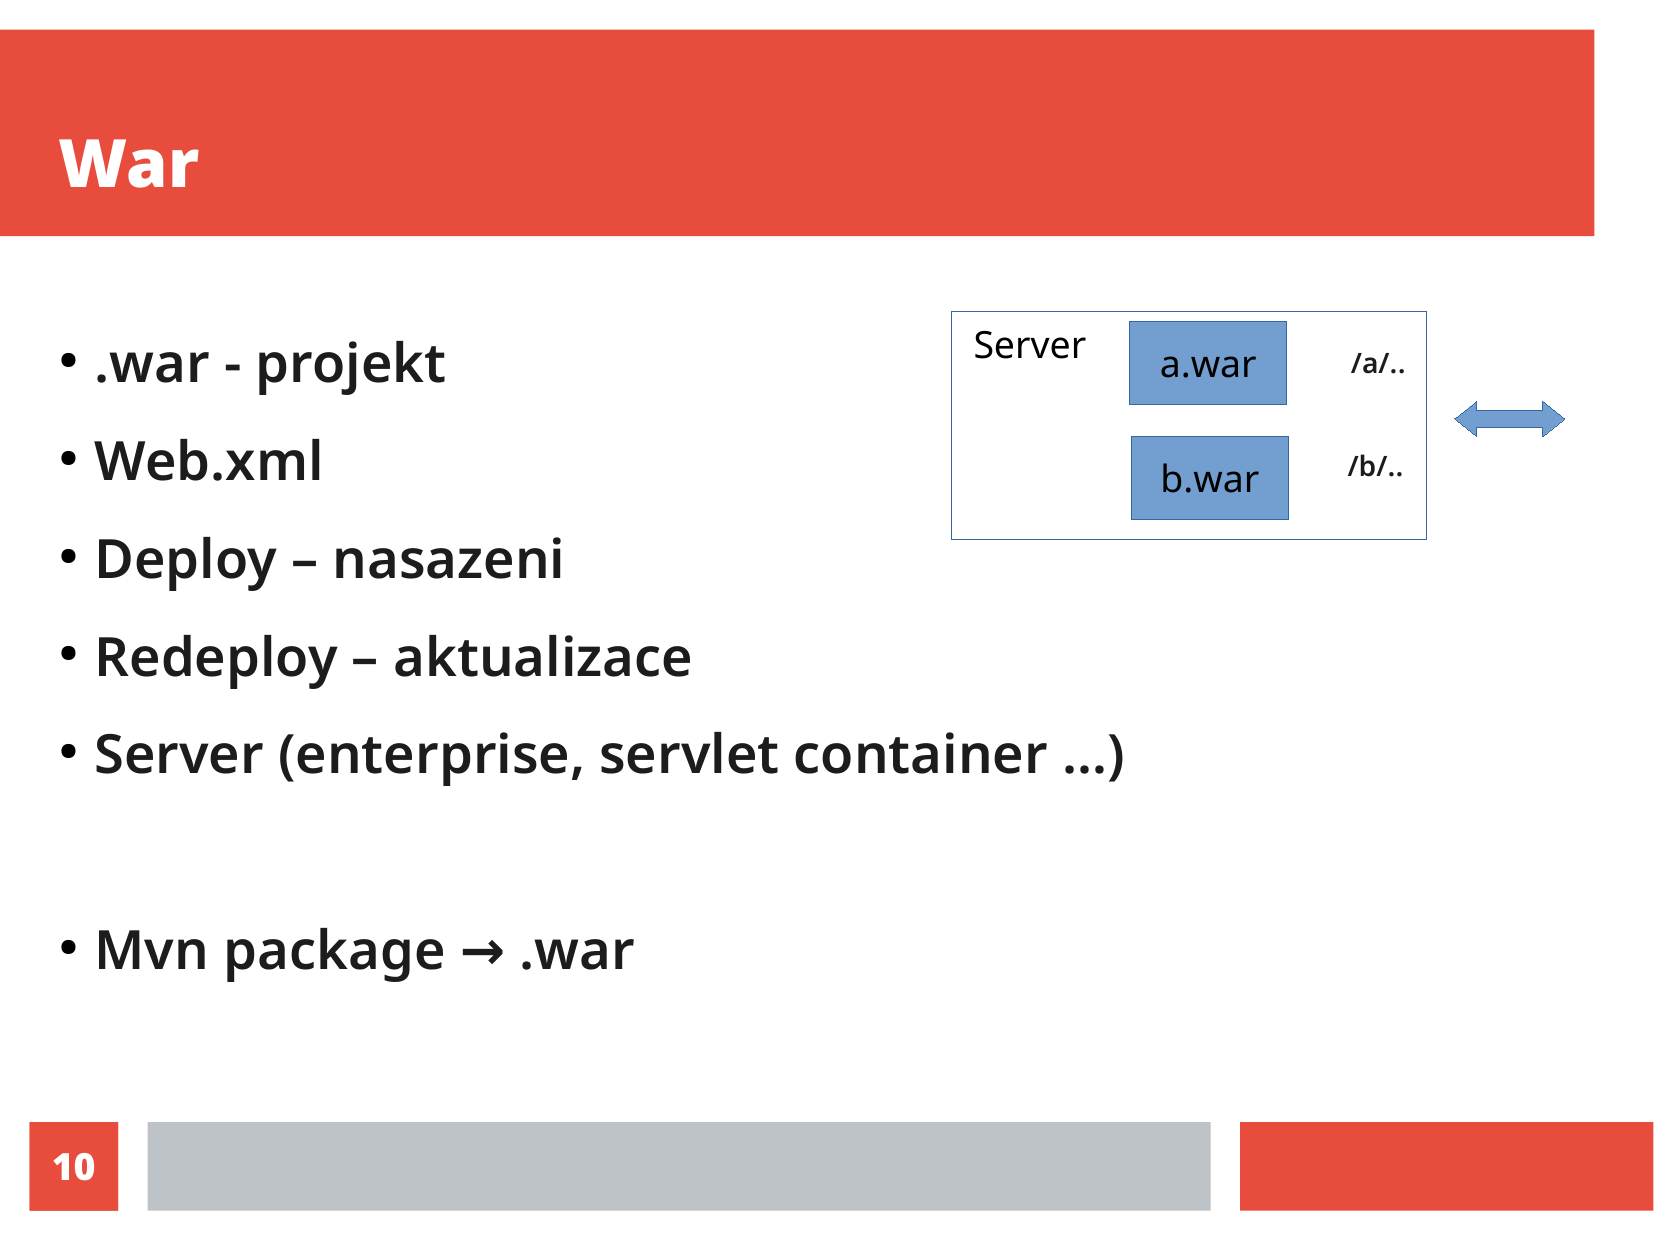

# War
Server
a.war
.war - projekt
Web.xml
Deploy – nasazeni
Redeploy – aktualizace
Server (enterprise, servlet container …)
Mvn package → .war
/a/..
b.war
/b/..
10